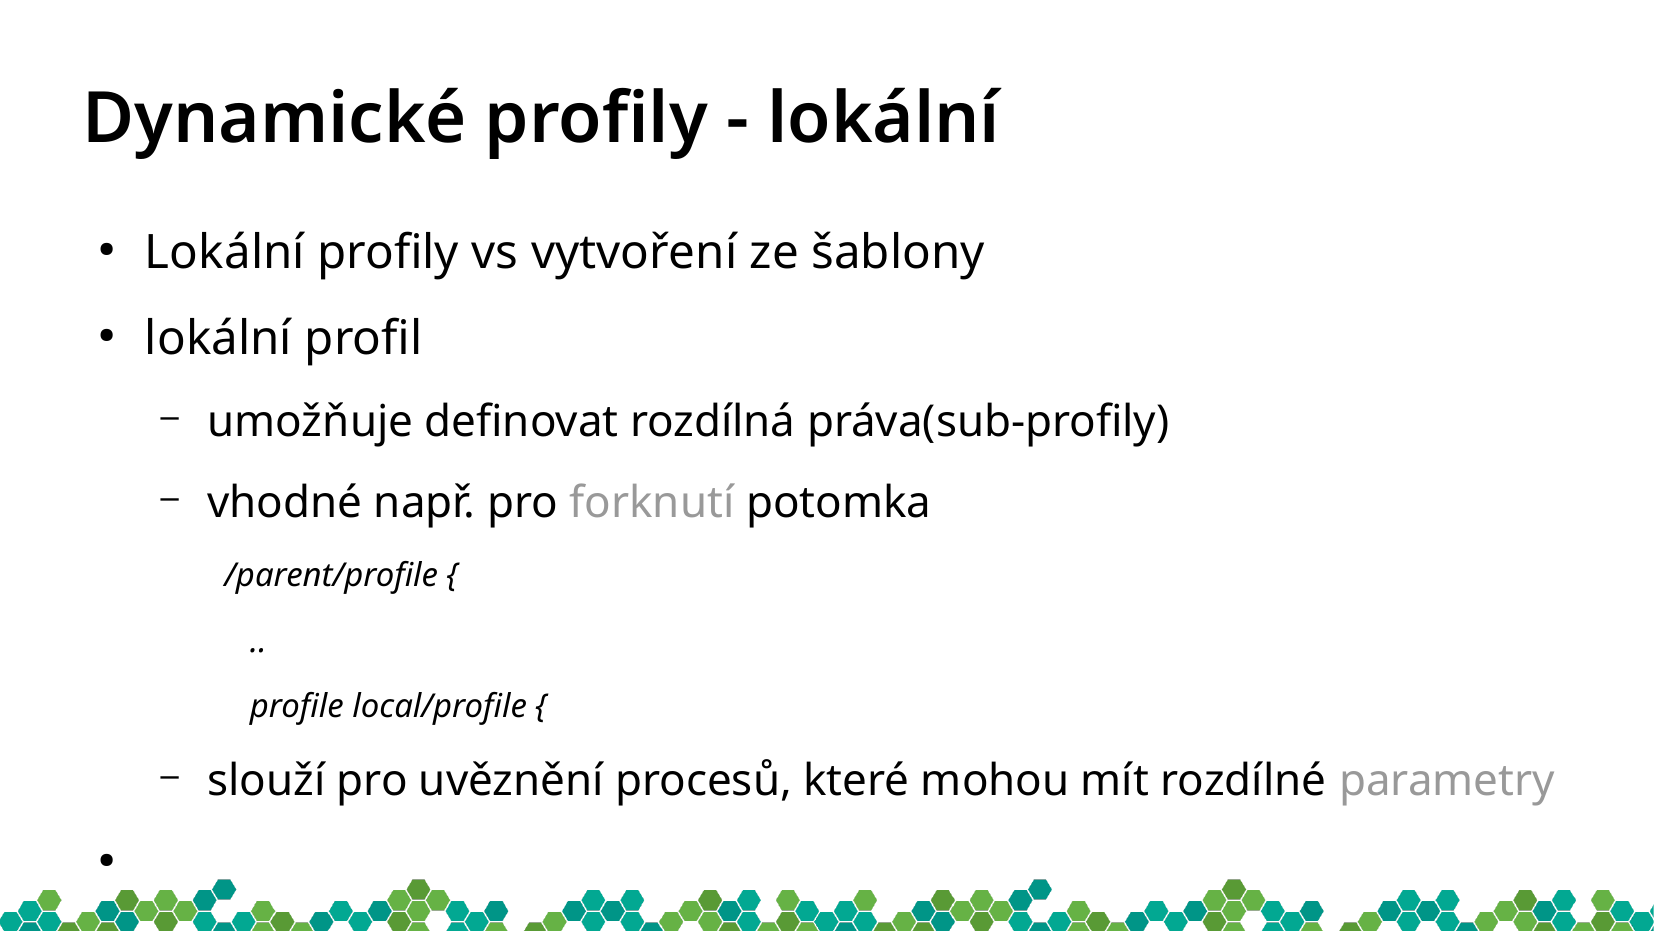

# Dynamické profily - lokální
Lokální profily vs vytvoření ze šablony
lokální profil
umožňuje definovat rozdílná práva(sub-profily)
vhodné např. pro forknutí potomka
 /parent/profile {
 ..
 profile local/profile {
slouží pro uvěznění procesů, které mohou mít rozdílné parametry